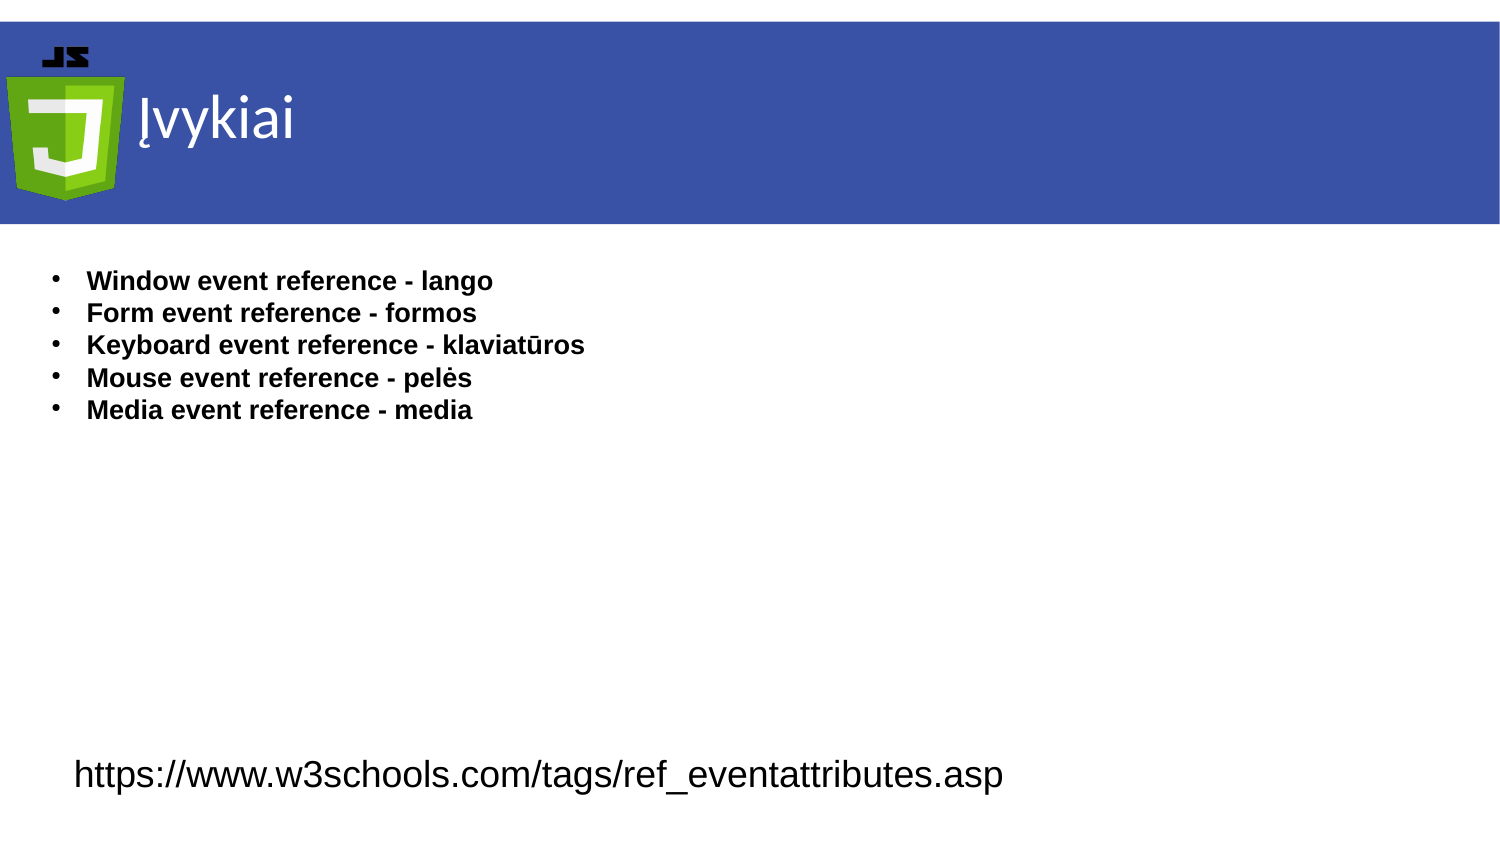

# Įvykiai
Window event reference - lango
Form event reference - formos
Keyboard event reference - klaviatūros
Mouse event reference - pelės
Media event reference - media
https://www.w3schools.com/tags/ref_eventattributes.asp